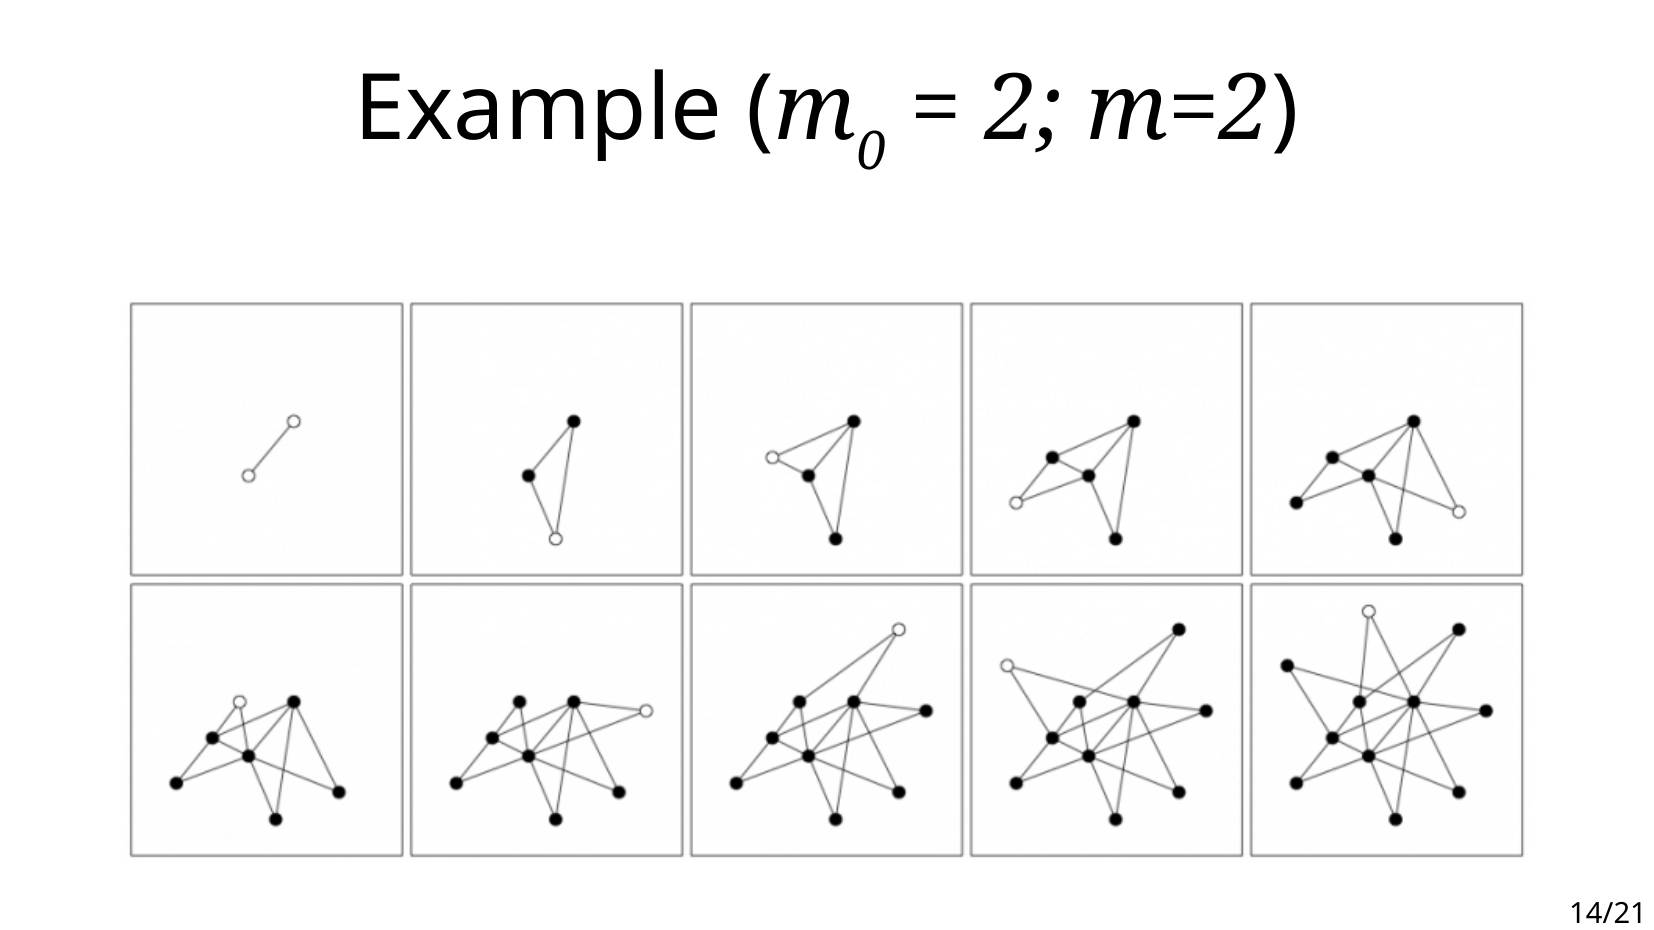

# Example (m0 = 2; m=2)
14